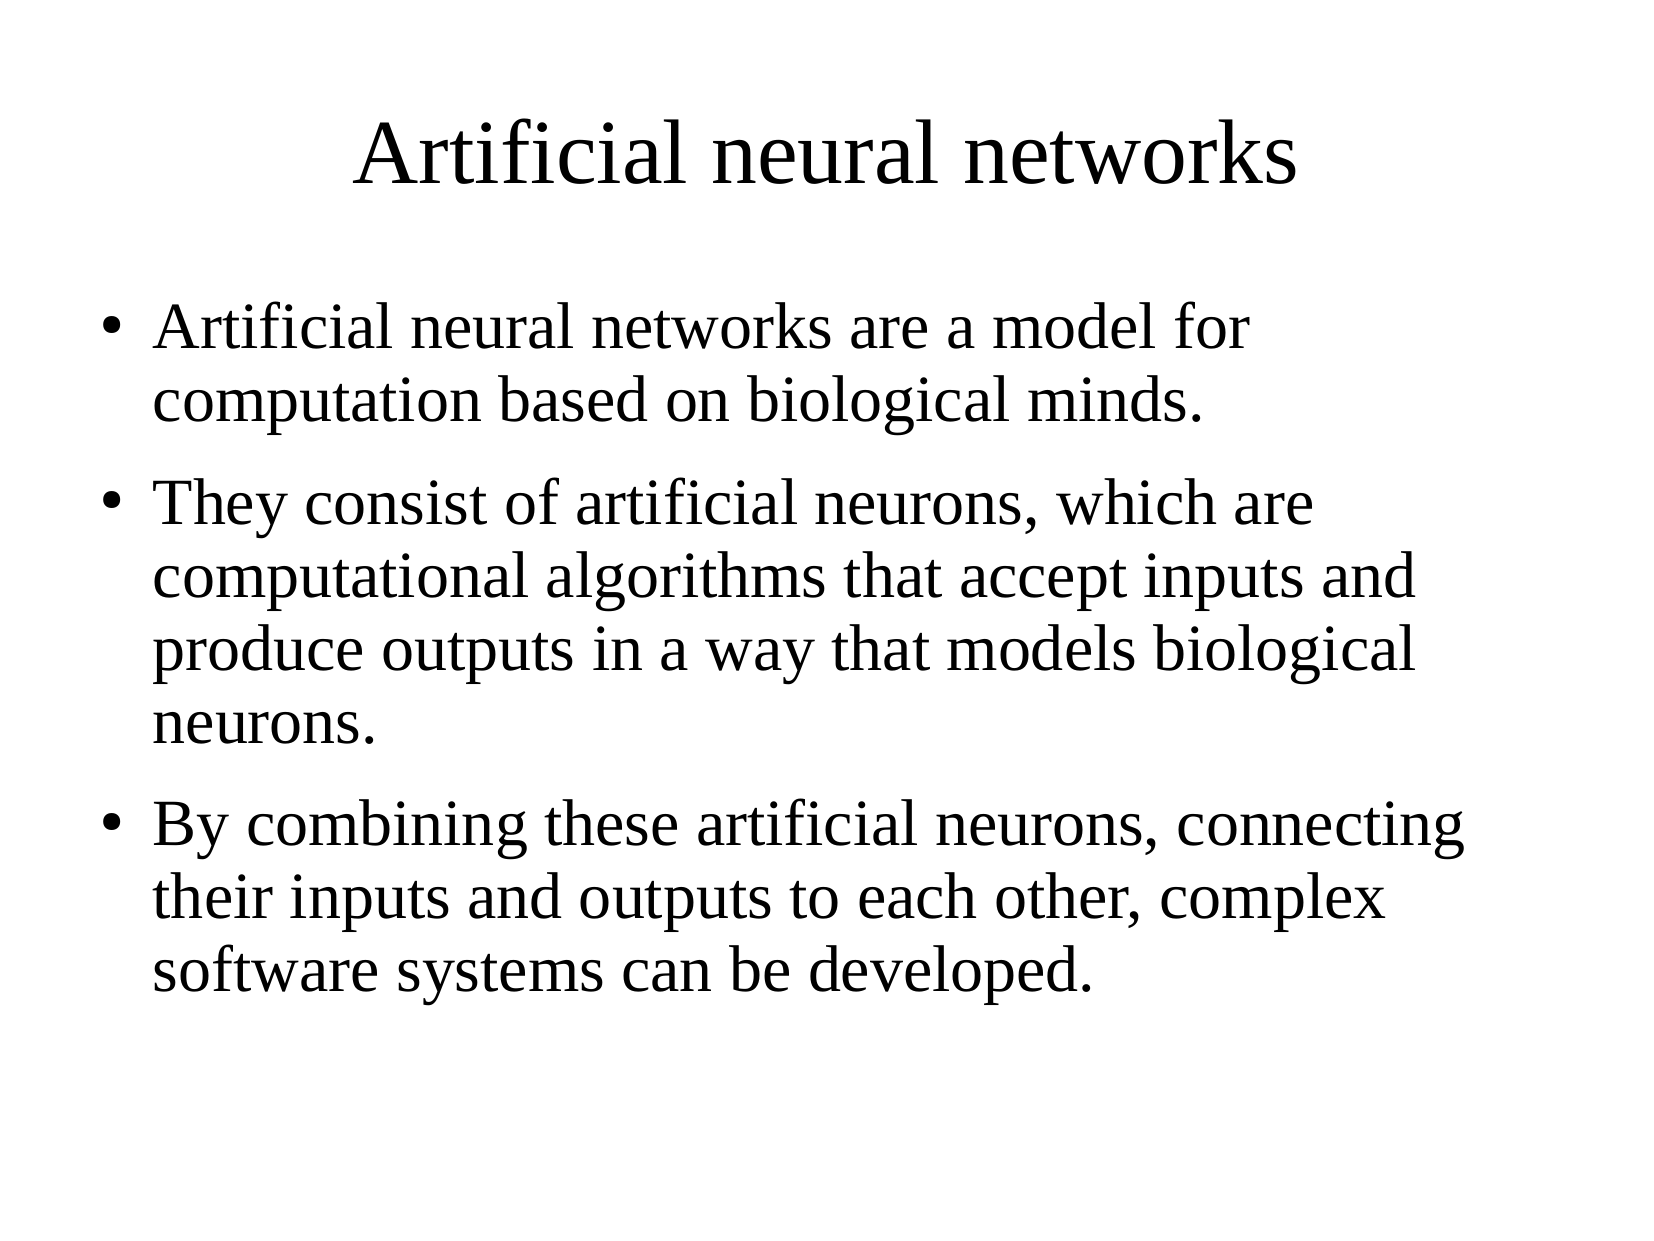

# Artificial neural networks
Artificial neural networks are a model for computation based on biological minds.
They consist of artificial neurons, which are computational algorithms that accept inputs and produce outputs in a way that models biological neurons.
By combining these artificial neurons, connecting their inputs and outputs to each other, complex software systems can be developed.